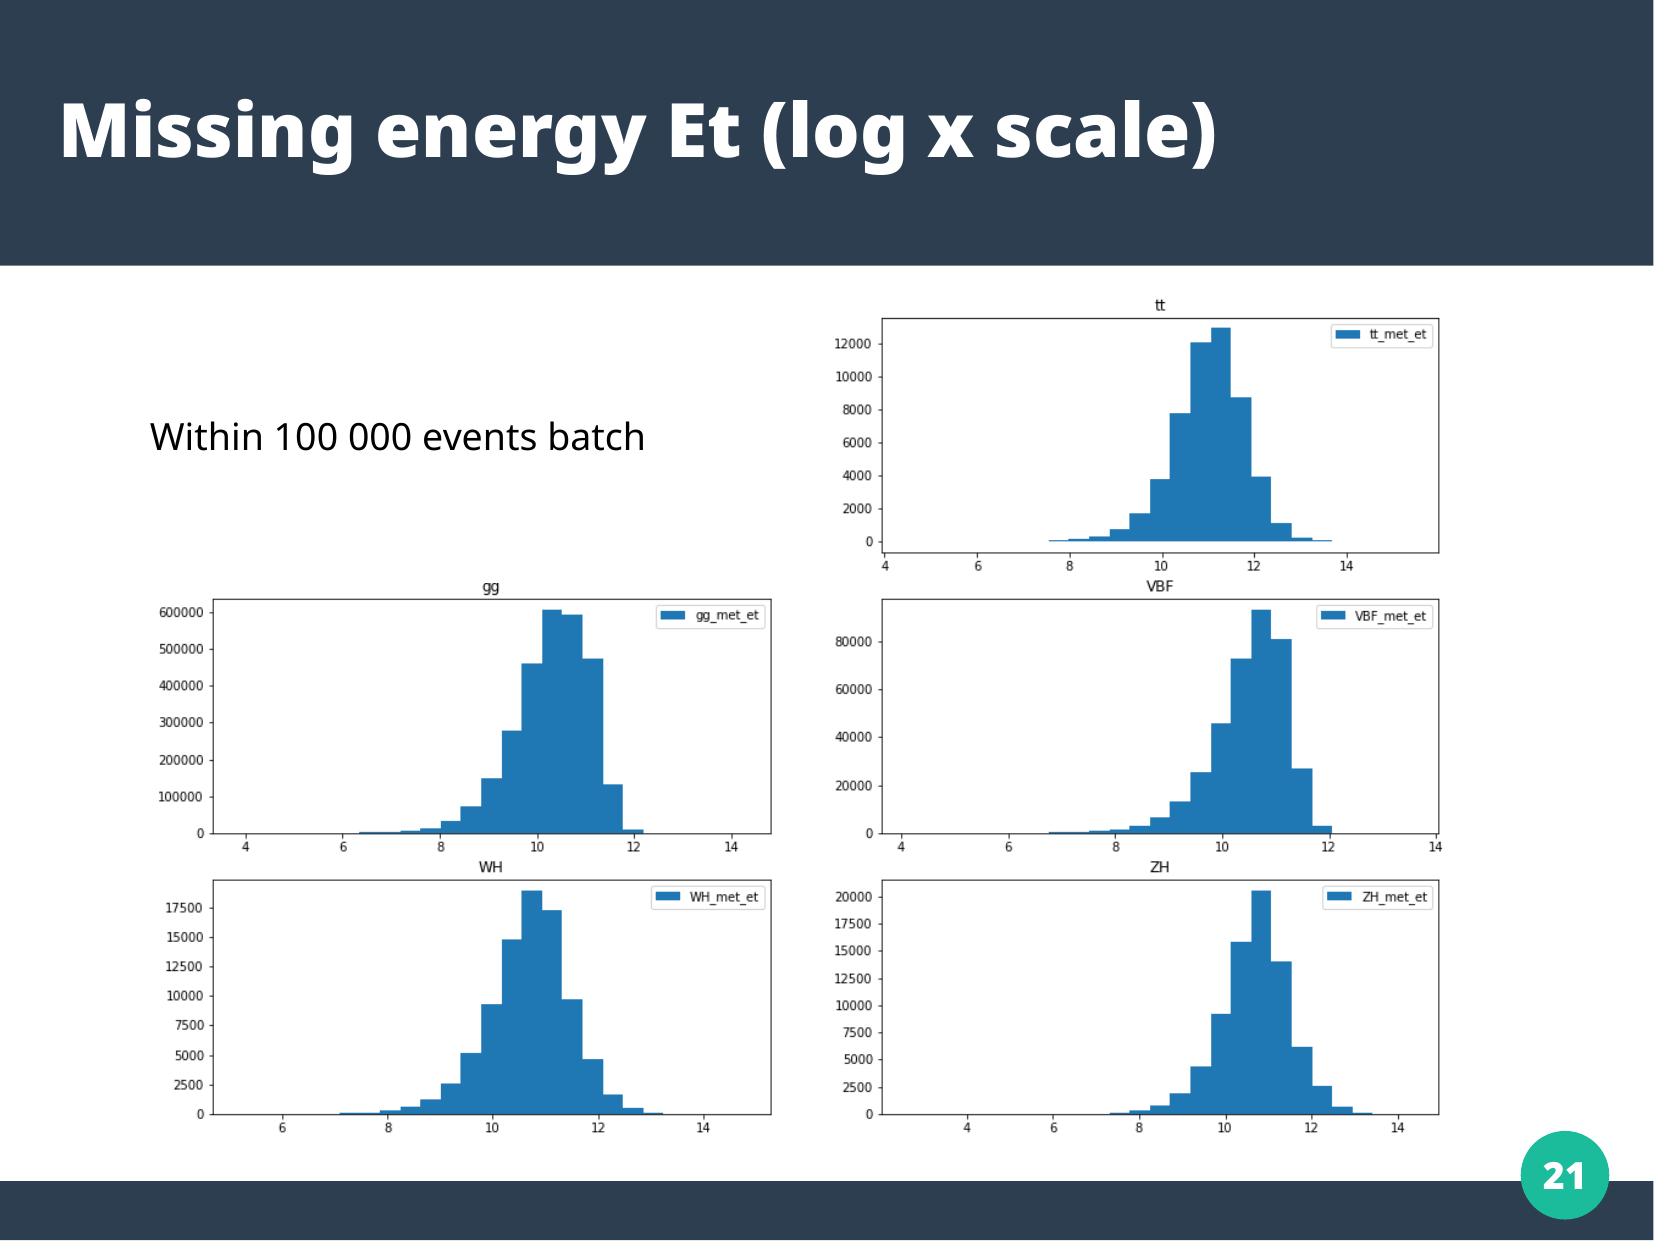

# Missing energy Et (log x scale)
Within 100 000 events batch
21